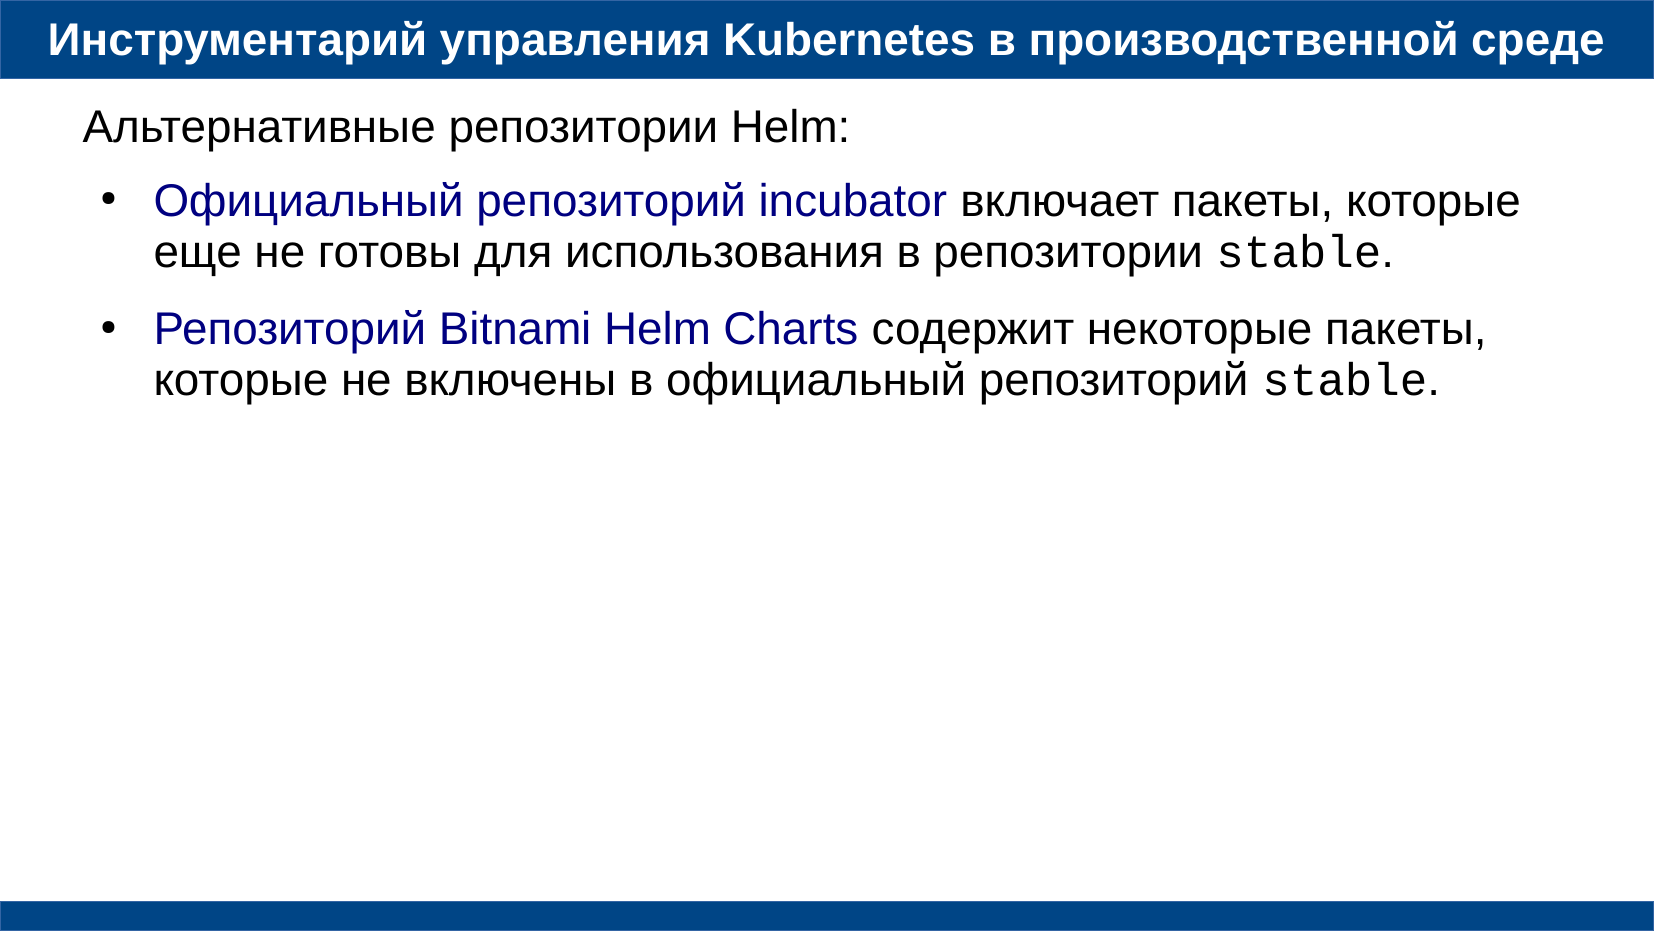

# Инструментарий управления Kubernetes в производственной среде
Альтернативные репозитории Helm:
Официальный репозиторий incubator включает пакеты, которые еще не готовы для использования в репозитории stable.
Репозиторий Bitnami Helm Charts содержит некоторые пакеты, которые не включены в официальный репозиторий stable.